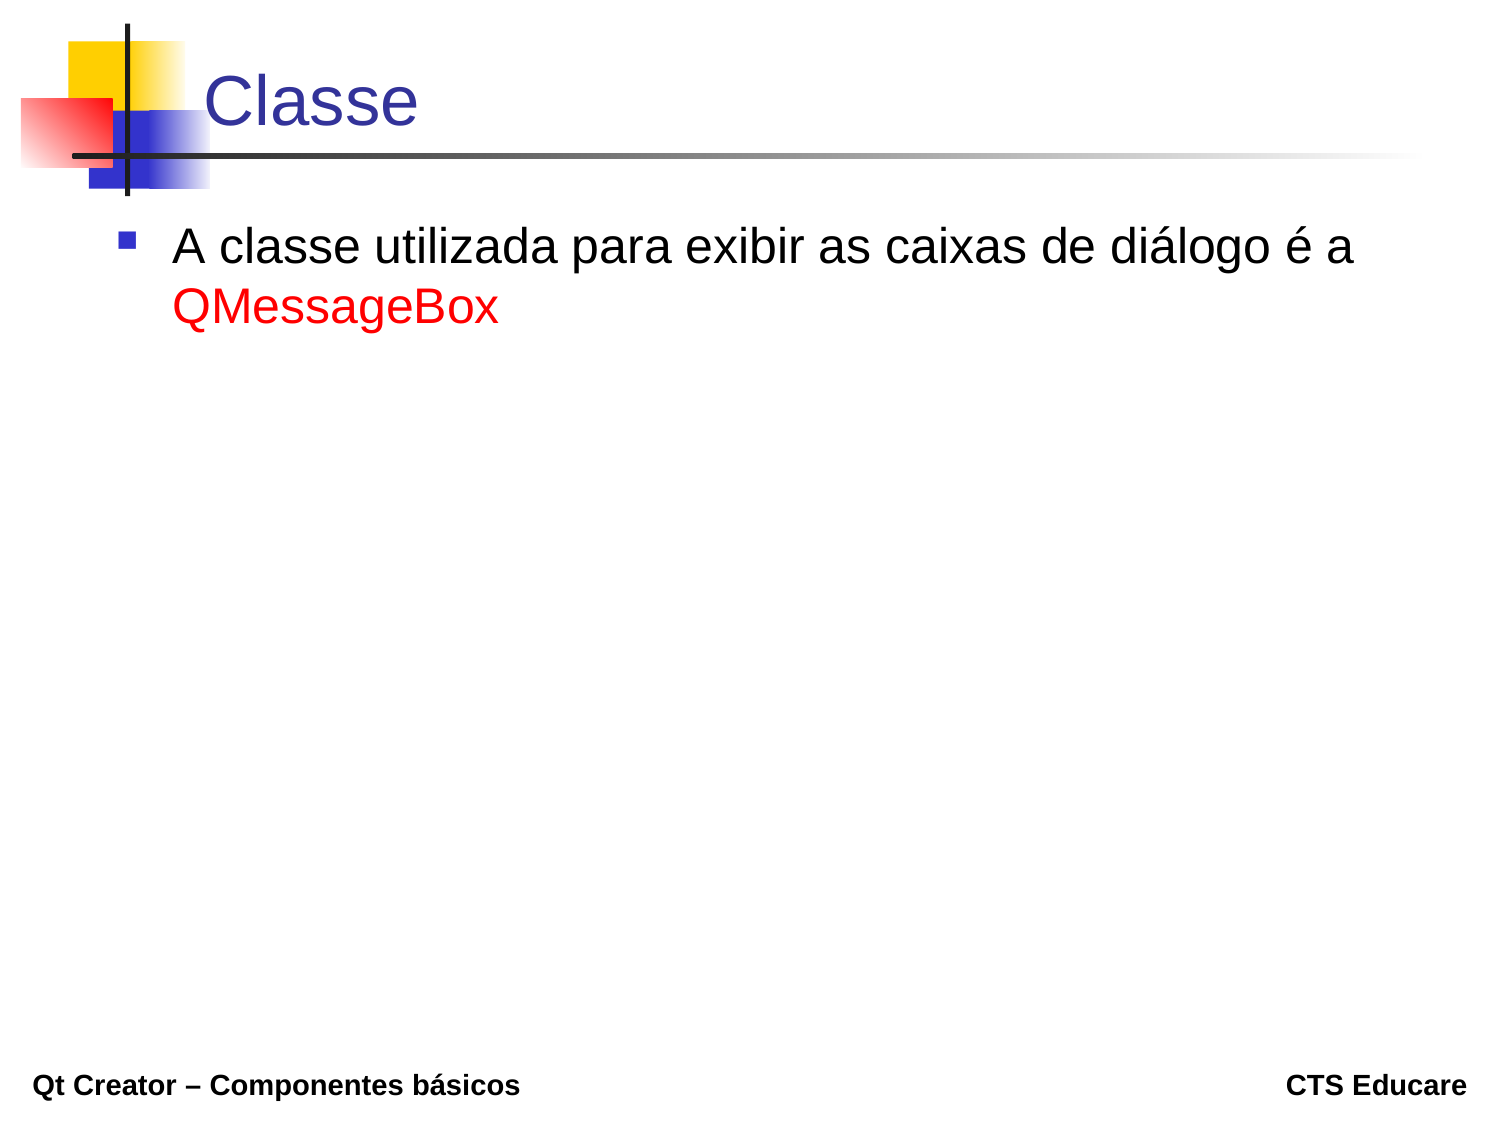

# Classe
A classe utilizada para exibir as caixas de diálogo é a QMessageBox